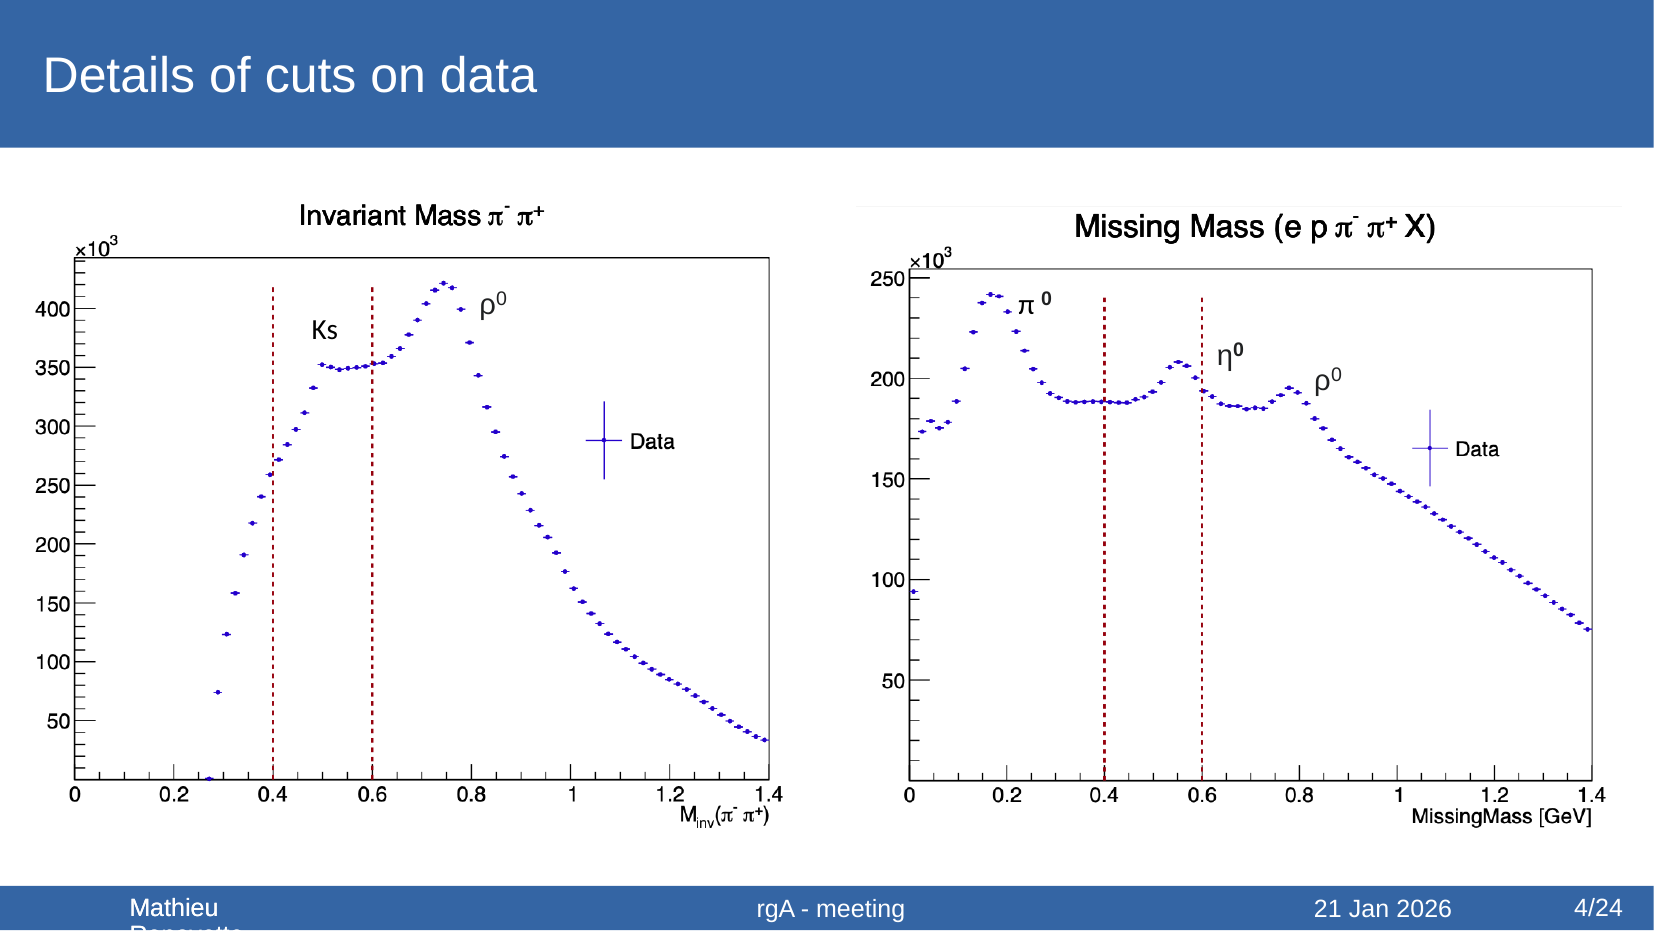

Details of cuts on data
ρ0
π 0
Ks
η0
ρ0
Mathieu Ronayette
4/24
Mathieu Ronayette
 rgA - meeting
21 Jan 2026